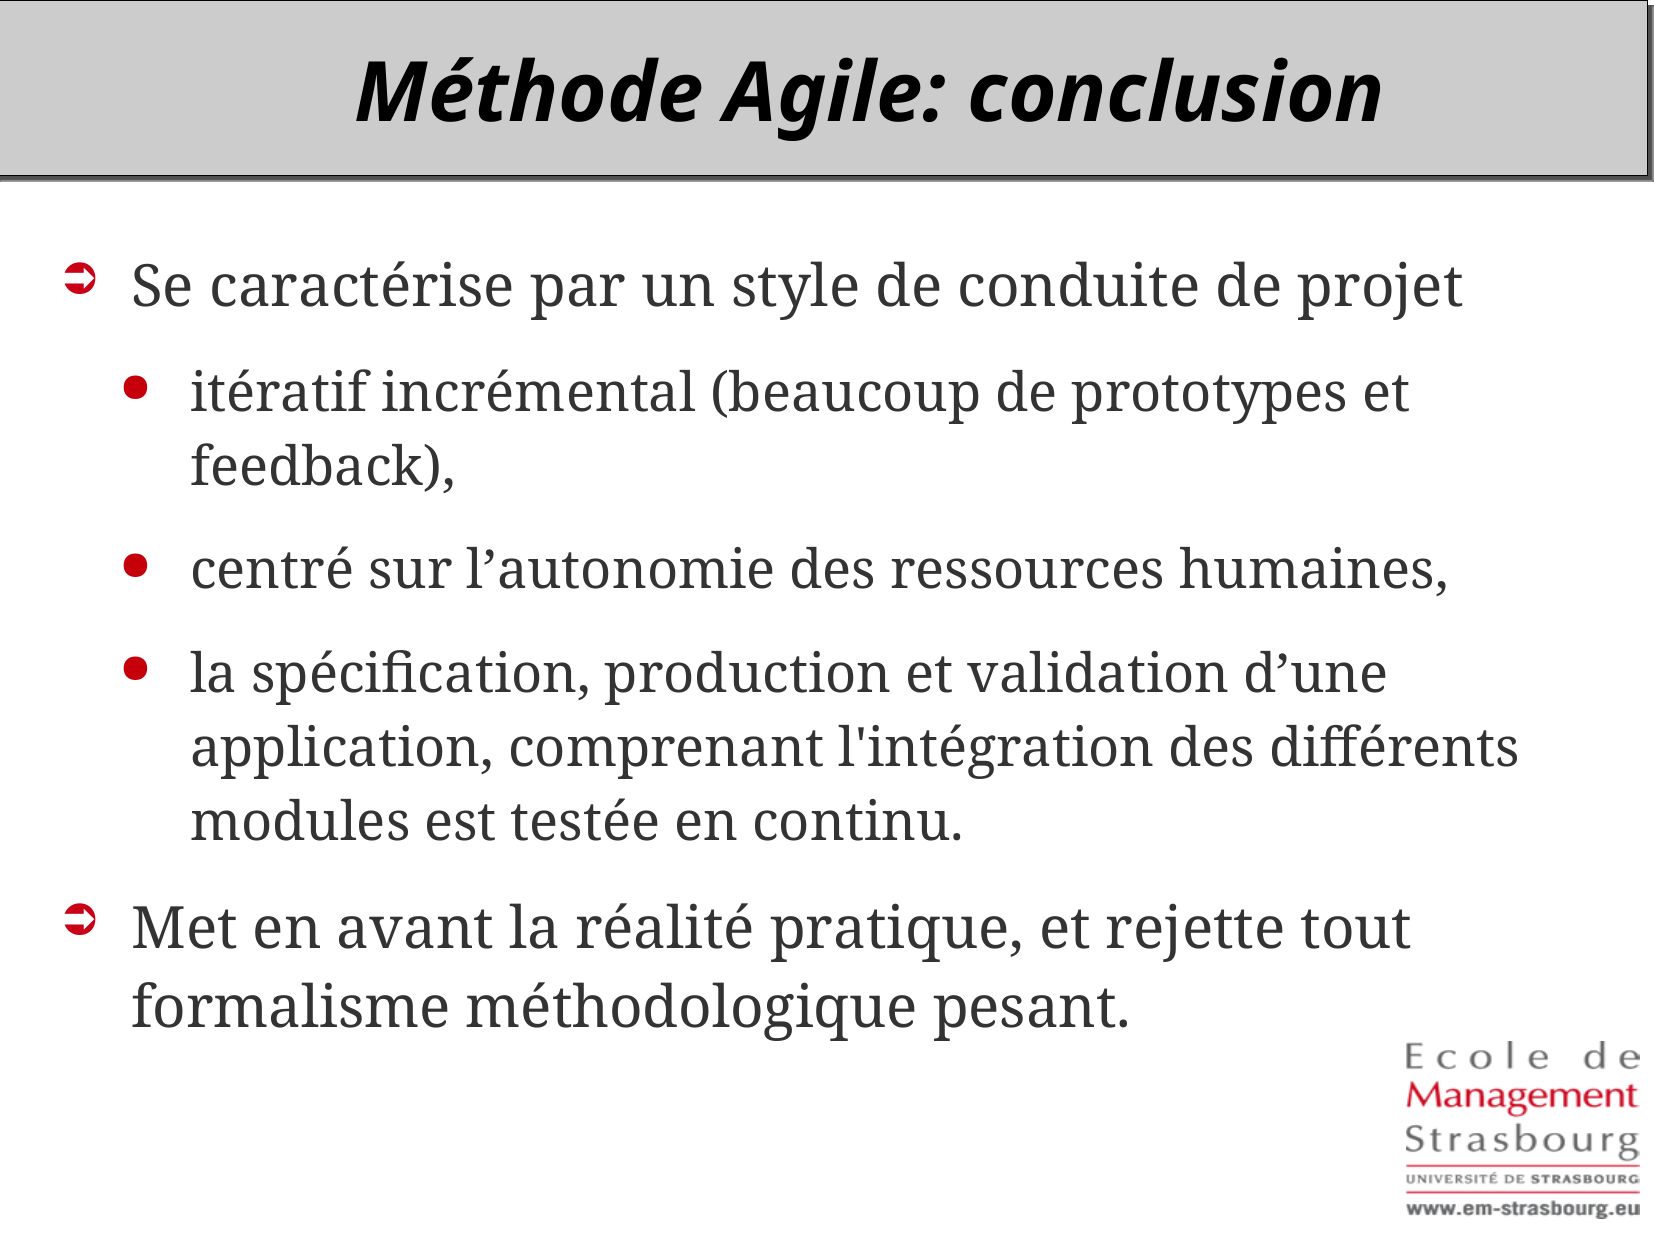

# Méthode Agile: conclusion
Se caractérise par un style de conduite de projet
itératif incrémental (beaucoup de prototypes et feedback),
centré sur l’autonomie des ressources humaines,
la spécification, production et validation d’une application, comprenant l'intégration des différents modules est testée en continu.
Met en avant la réalité pratique, et rejette tout formalisme méthodologique pesant.